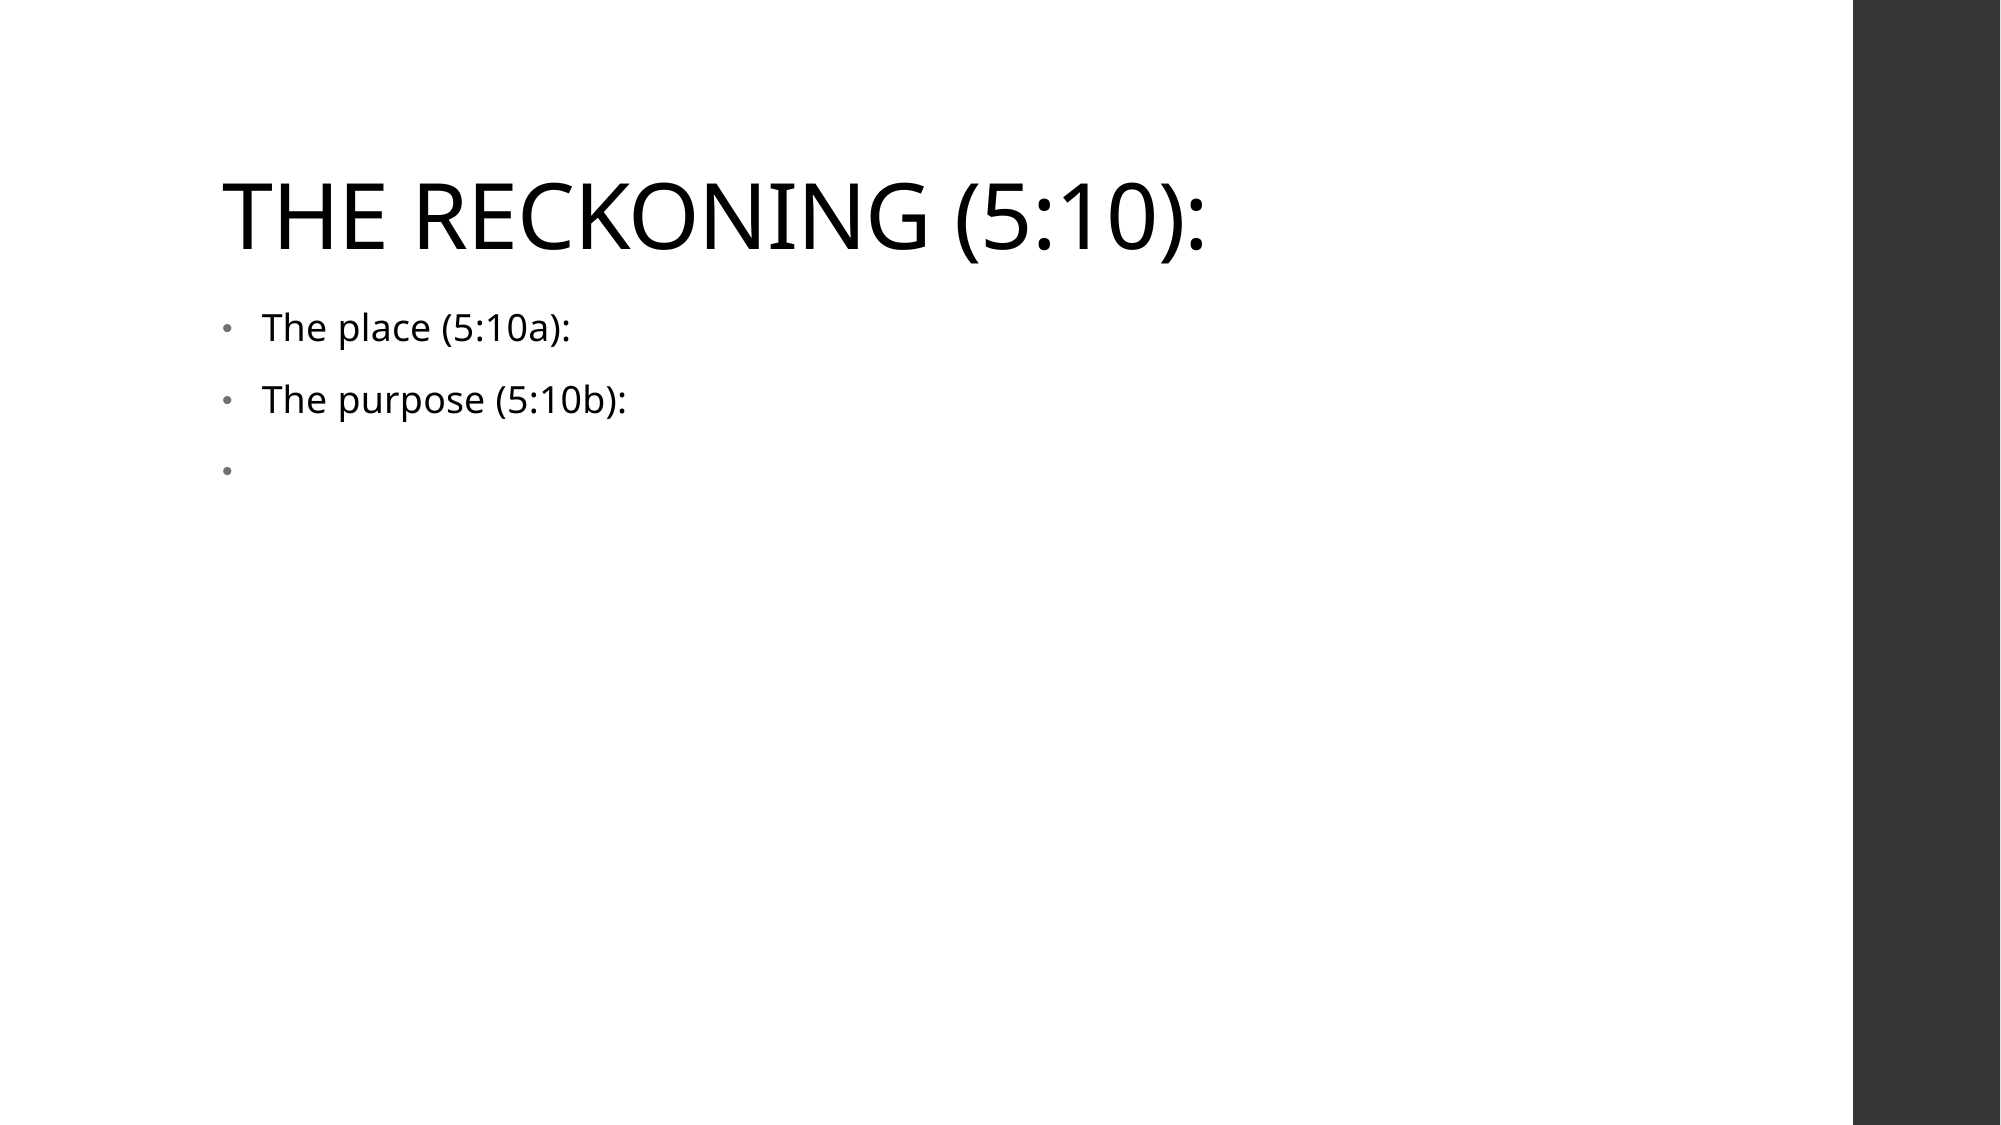

# THE RECKONING (5:10):
 The place (5:10a):
 The purpose (5:10b):